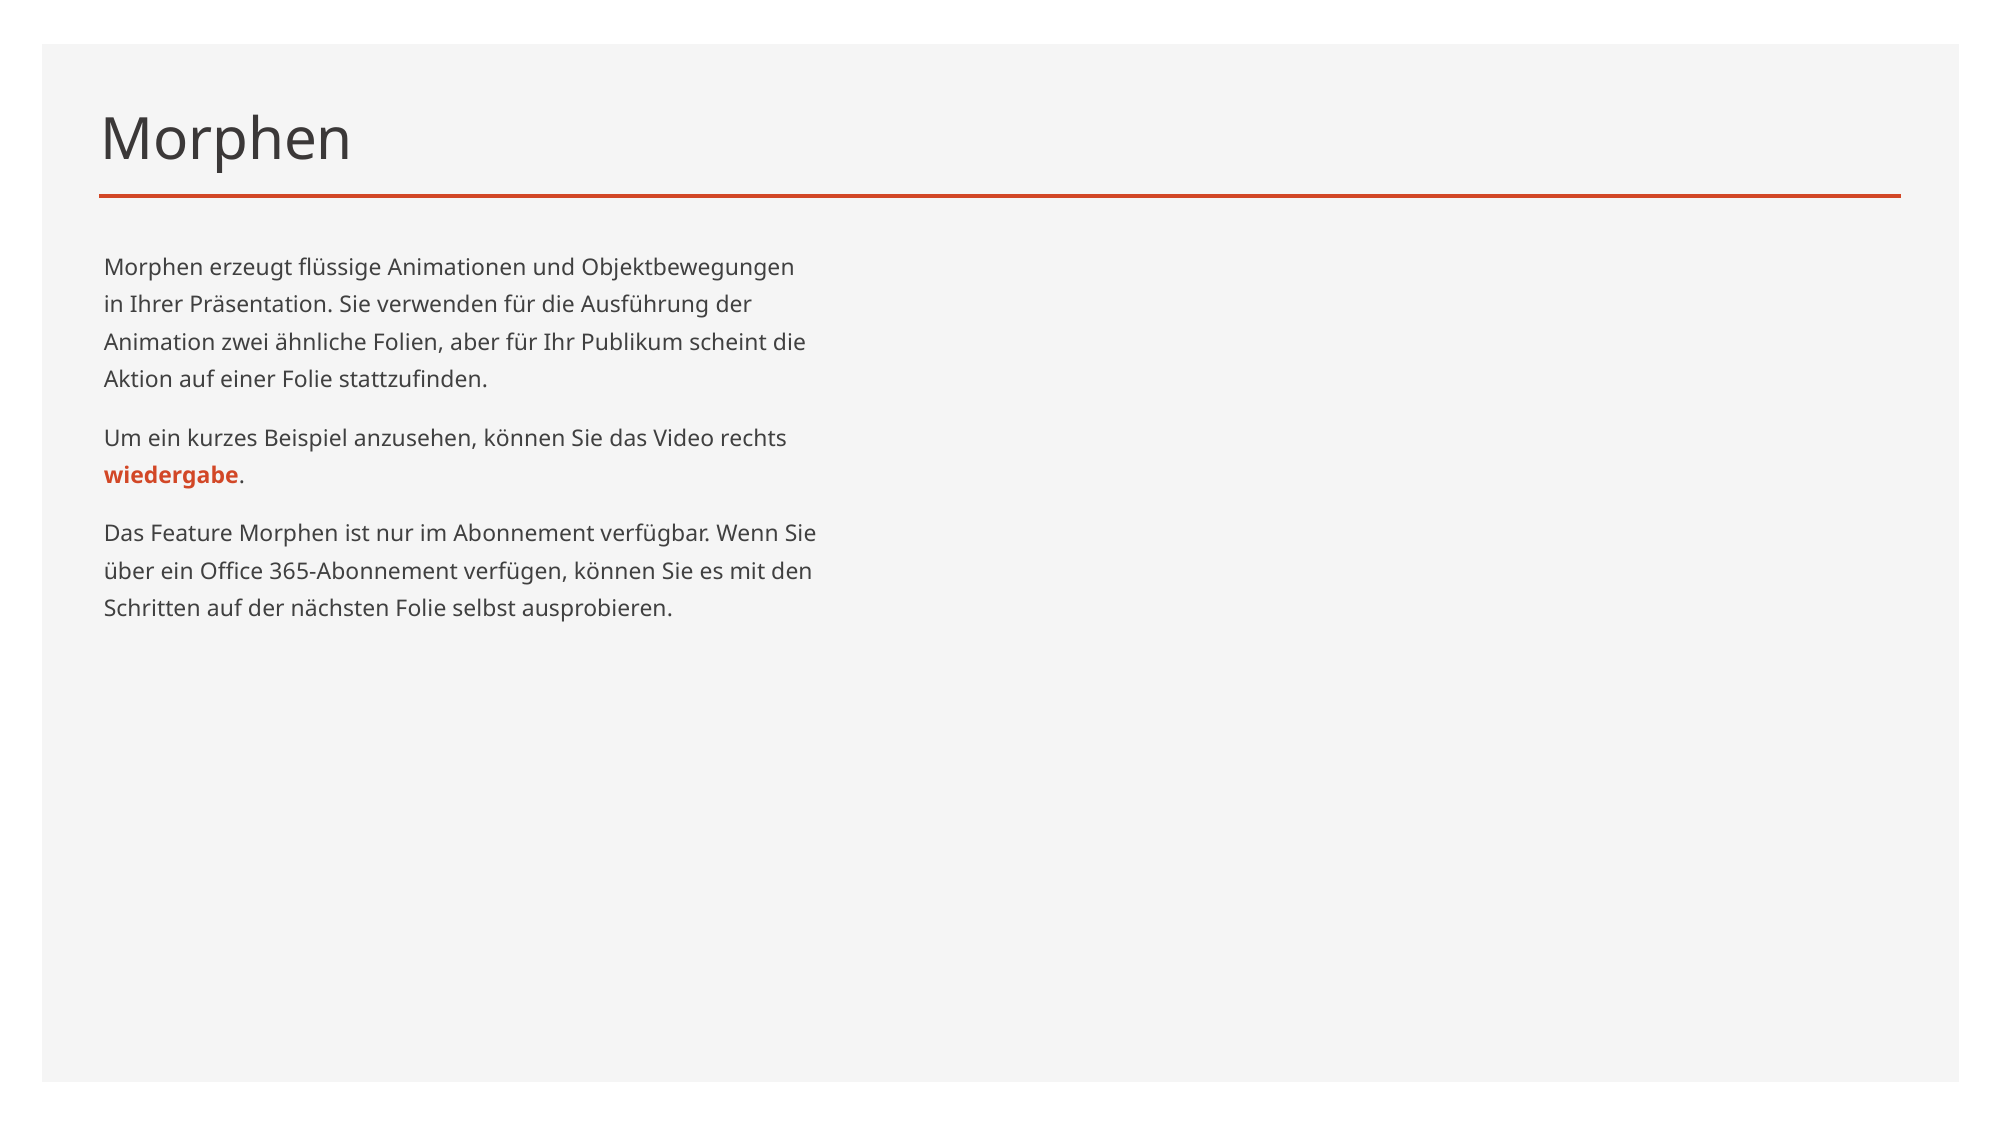

# Morphen
Morphen erzeugt flüssige Animationen und Objektbewegungen in Ihrer Präsentation. Sie verwenden für die Ausführung der Animation zwei ähnliche Folien, aber für Ihr Publikum scheint die Aktion auf einer Folie stattzufinden.
Um ein kurzes Beispiel anzusehen, können Sie das Video rechts wiedergabe.
Das Feature Morphen ist nur im Abonnement verfügbar. Wenn Sie über ein Office 365-Abonnement verfügen, können Sie es mit den Schritten auf der nächsten Folie selbst ausprobieren.